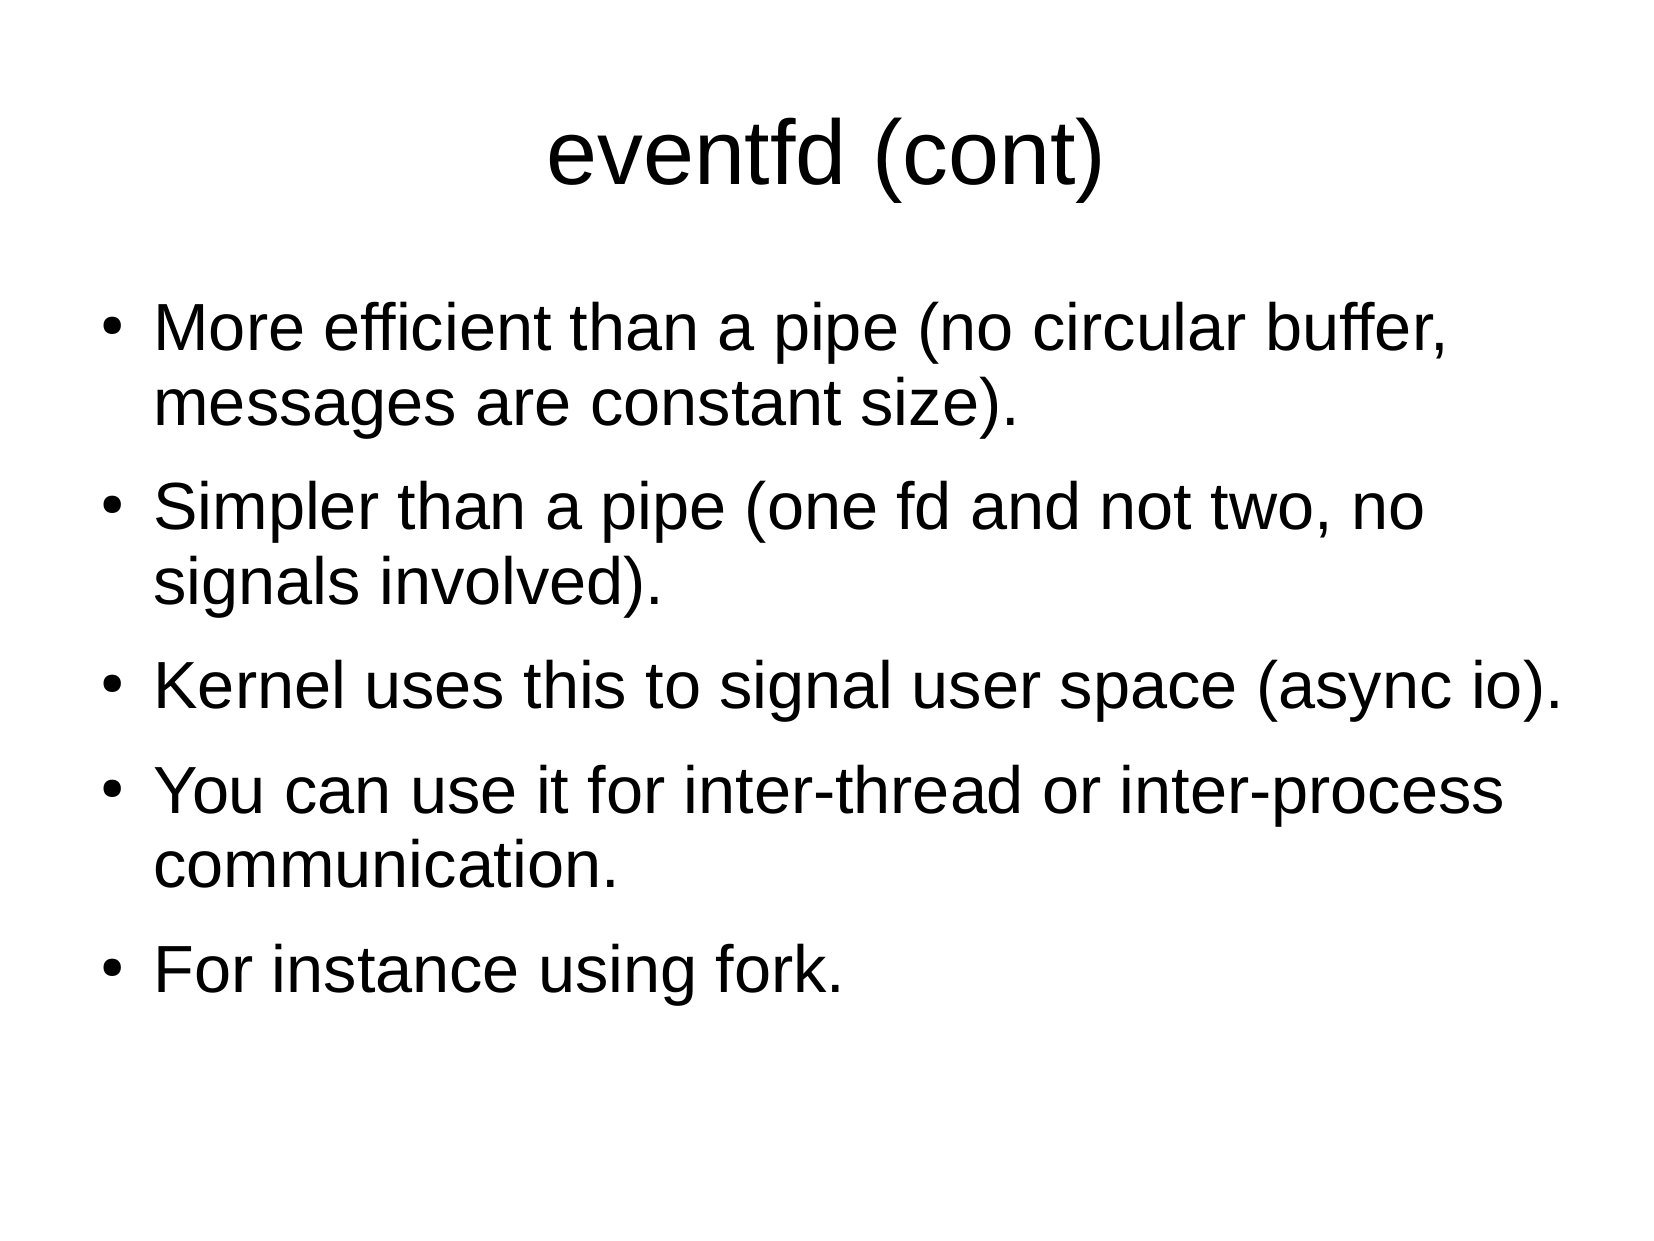

# eventfd (cont)
More efficient than a pipe (no circular buffer, messages are constant size).
Simpler than a pipe (one fd and not two, no signals involved).
Kernel uses this to signal user space (async io).
You can use it for inter-thread or inter-process communication.
For instance using fork.